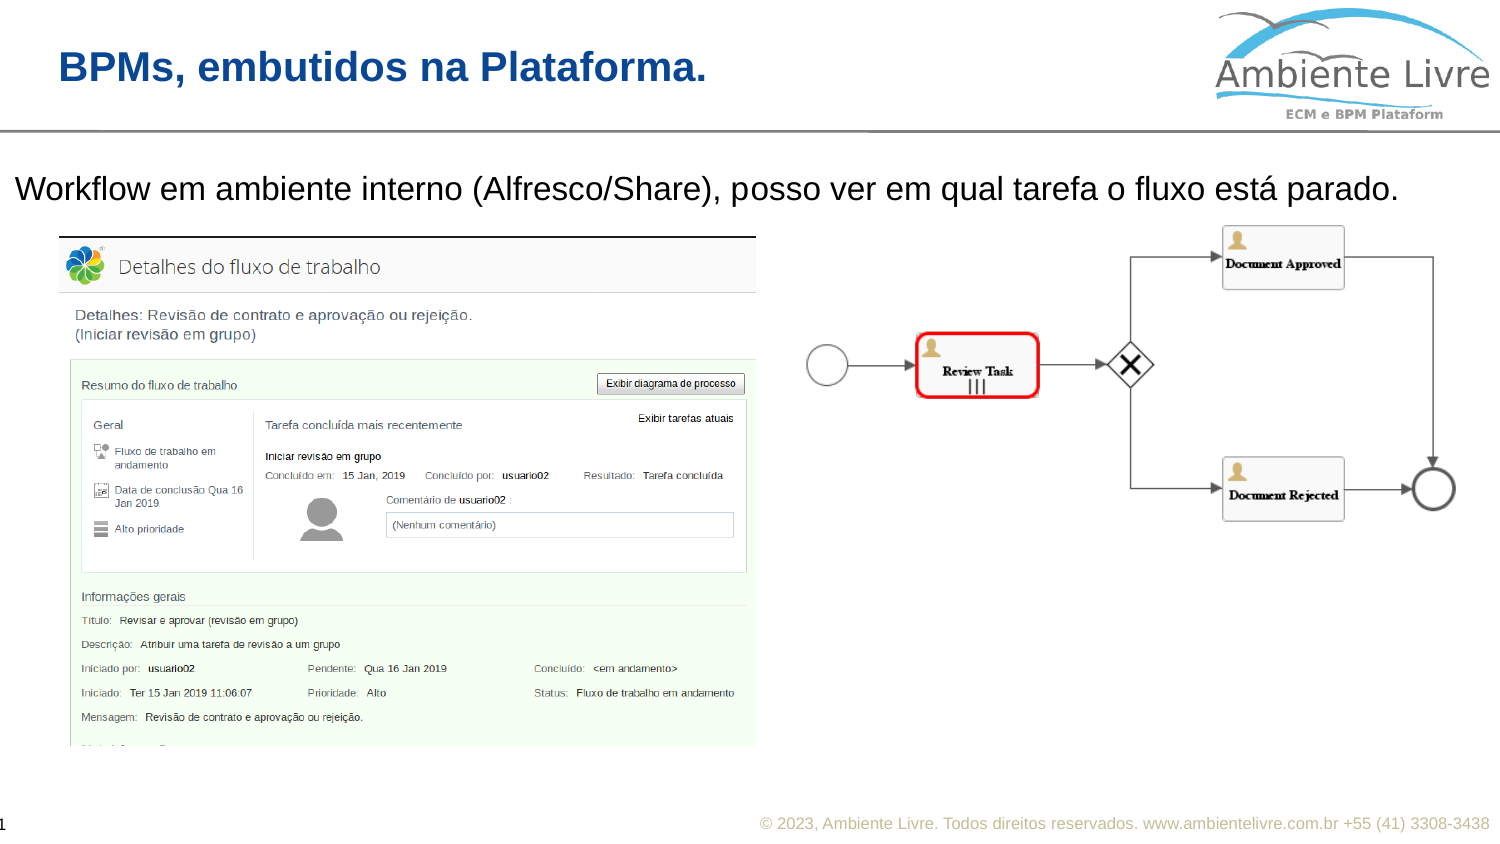

# BPMs, embutidos na Plataforma.
Workflow em ambiente interno (Alfresco/Share), posso ver em qual tarefa o fluxo está parado.